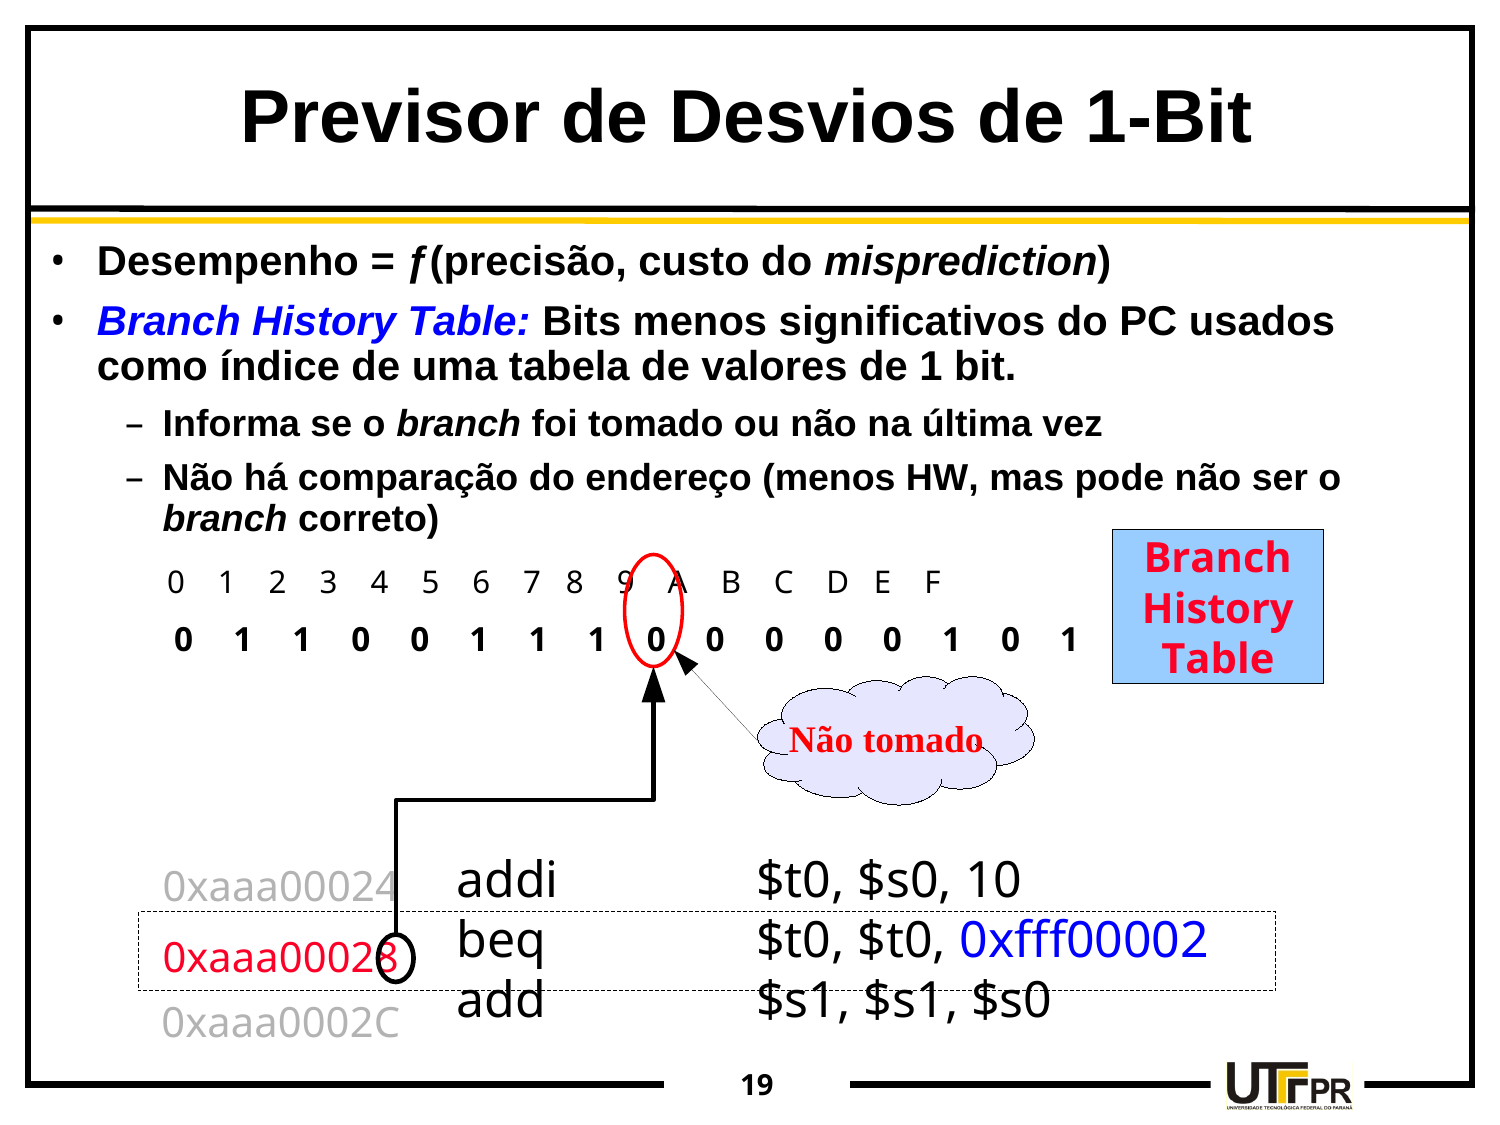

Previsor de Desvios de 1-Bit
# Desempenho = ƒ(precisão, custo do misprediction)
Branch History Table: Bits menos significativos do PC usados como índice de uma tabela de valores de 1 bit.
Informa se o branch foi tomado ou não na última vez
Não há comparação do endereço (menos HW, mas pode não ser o branch correto)
Branch
History
Table
 0 1 2 3 4 5 6 7 8 9 A B C D E F
| 0 | 1 | 1 | 0 | 0 | 1 | 1 | 1 | 0 | 0 | 0 | 0 | 0 | 1 | 0 | 1 |
| --- | --- | --- | --- | --- | --- | --- | --- | --- | --- | --- | --- | --- | --- | --- | --- |
Não tomado
addi		$t0, $s0, 10
beq		$t0, $t0, 0xfff00002
add		$s1, $s1, $s0
0xaaa00024
0xaaa00028
0xaaa0002C